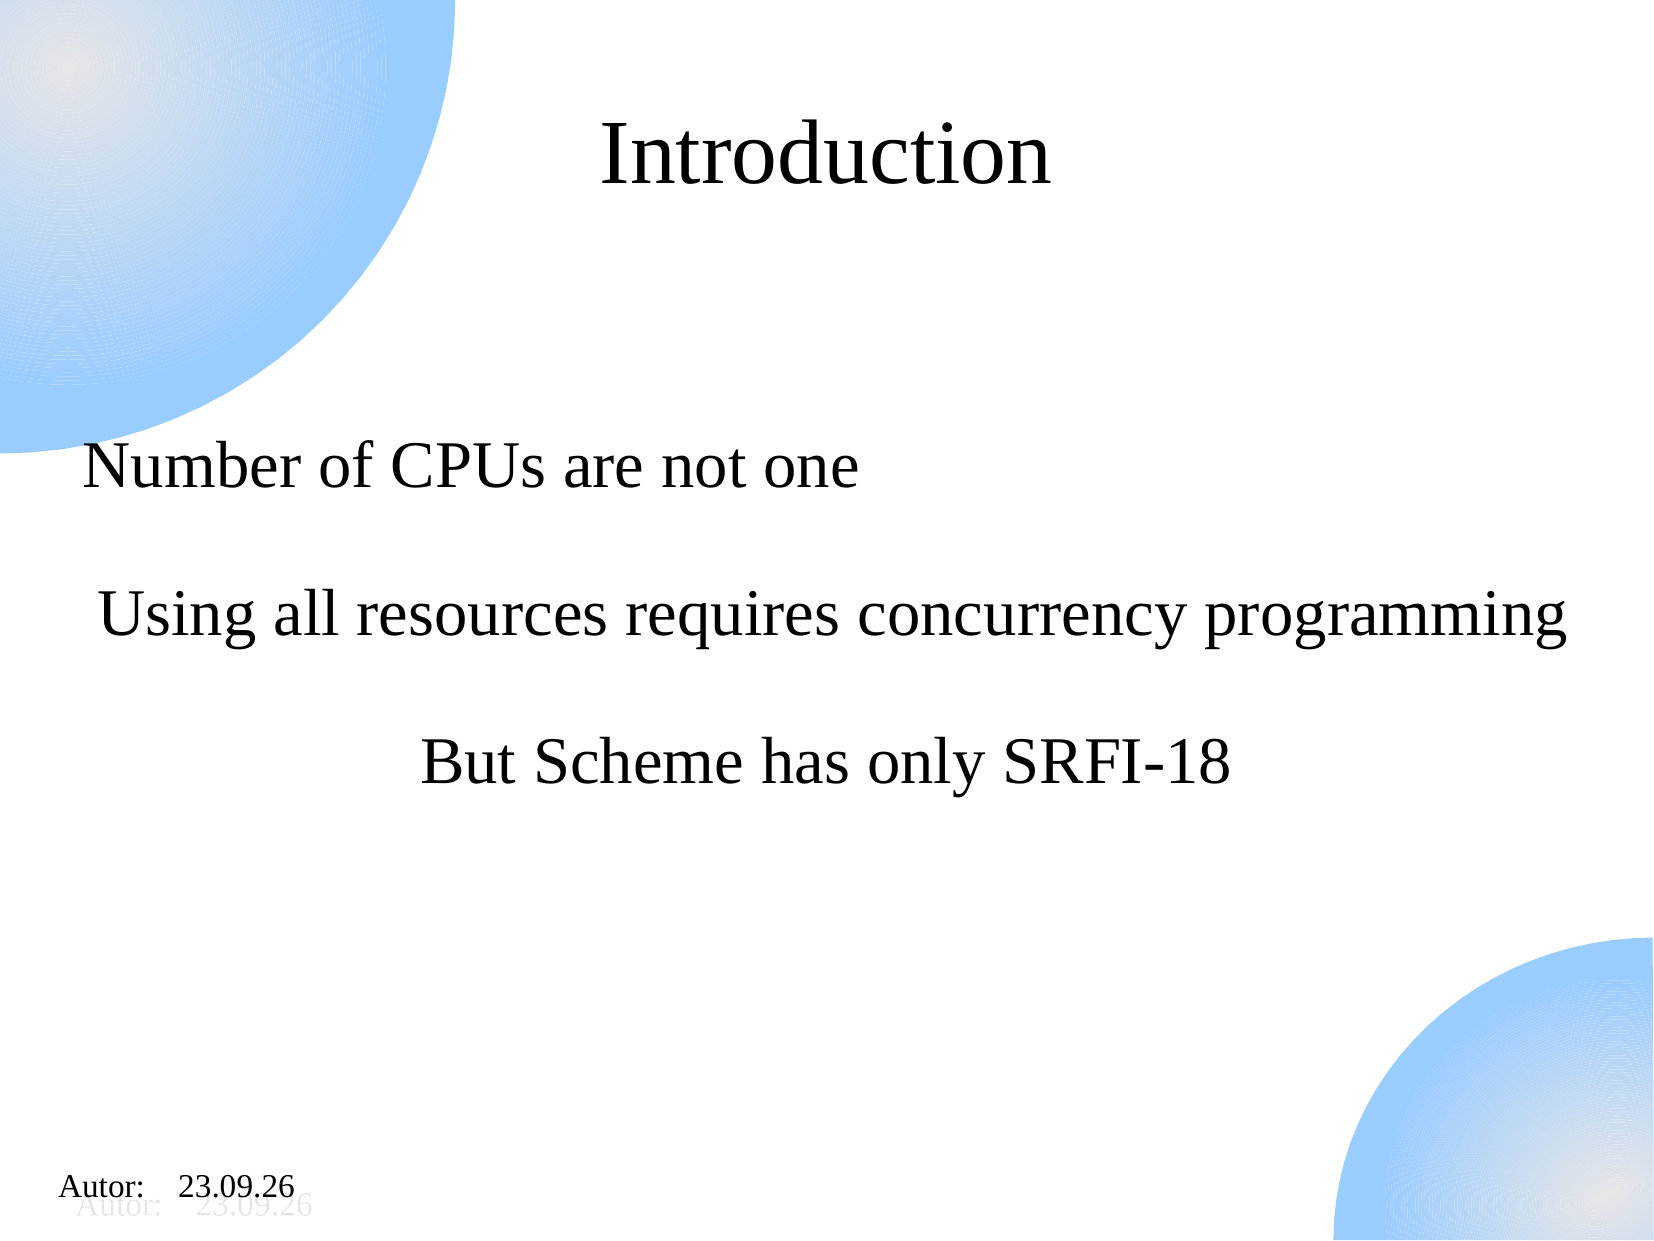

# Introduction
Number of CPUs are not one
Using all resources requires concurrency programming
But Scheme has only SRFI-18